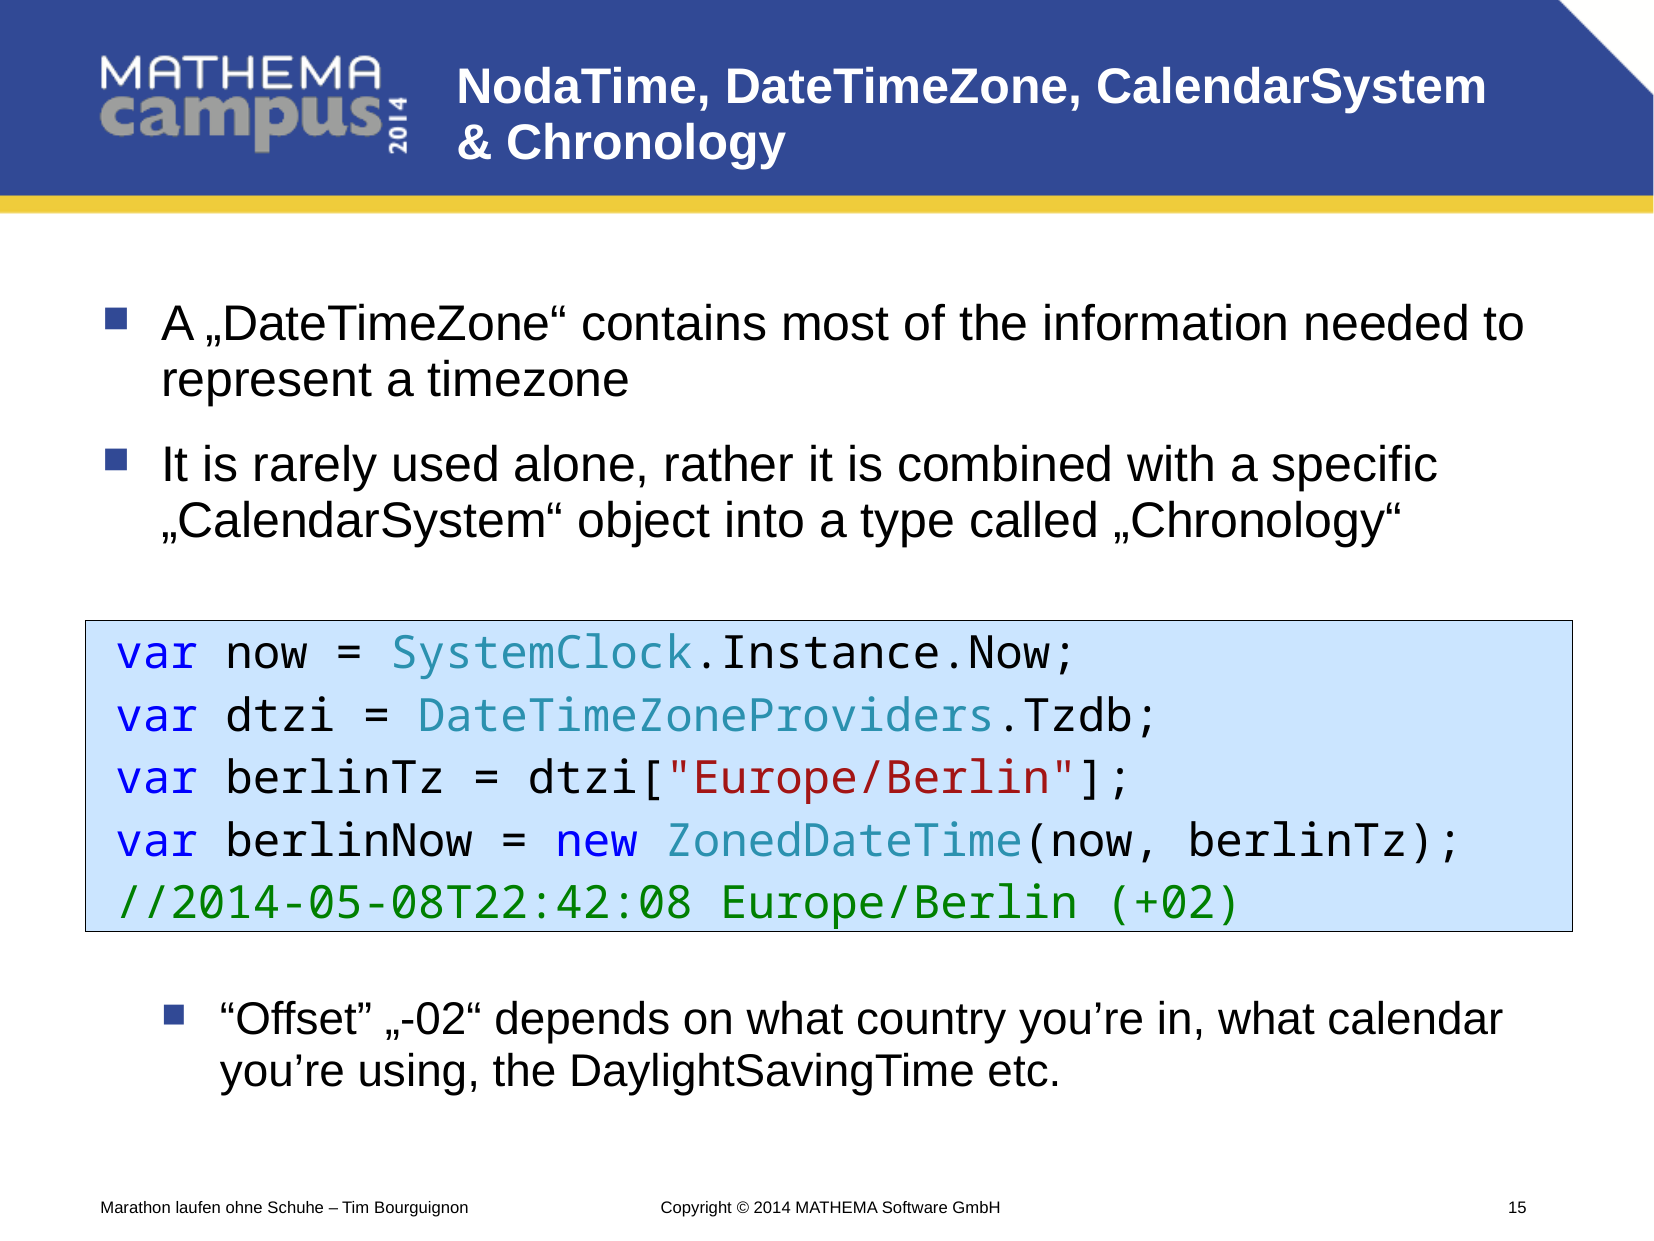

# NodaTime, DateTimeZone, CalendarSystem & Chronology
A „DateTimeZone“ contains most of the information needed to represent a timezone
It is rarely used alone, rather it is combined with a specific „CalendarSystem“ object into a type called „Chronology“
“Offset” „-02“ depends on what country you’re in, what calendar you’re using, the DaylightSavingTime etc.
var now = SystemClock.Instance.Now;
var dtzi = DateTimeZoneProviders.Tzdb;
var berlinTz = dtzi["Europe/Berlin"];
var berlinNow = new ZonedDateTime(now, berlinTz);
//2014-05-08T22:42:08 Europe/Berlin (+02)